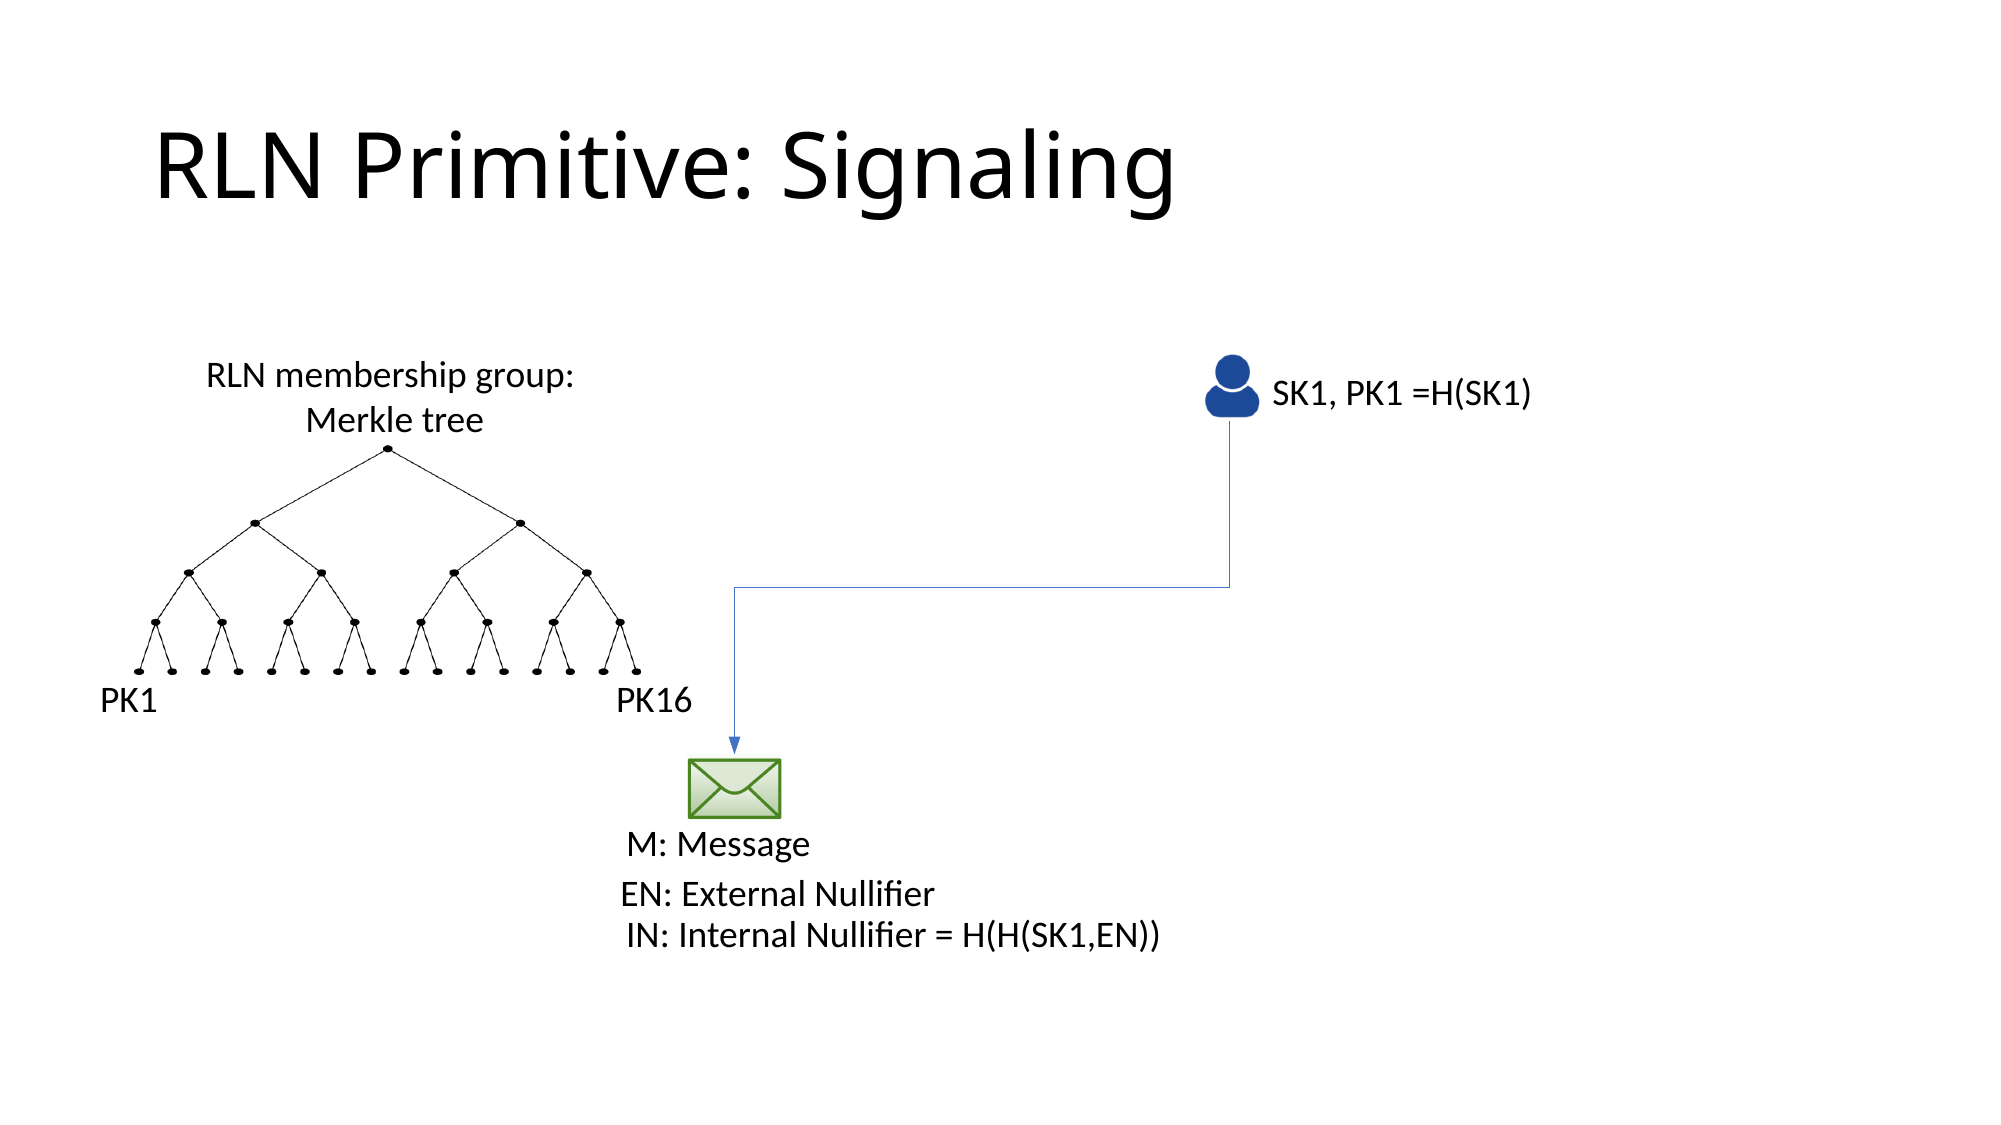

# RLN Primitive: Signaling
RLN membership group:
 Merkle tree
SK1, PK1 =H(SK1)
PK1
PK16
M: Message
EN: External Nullifier
IN: Internal Nullifier = H(H(SK1,EN))